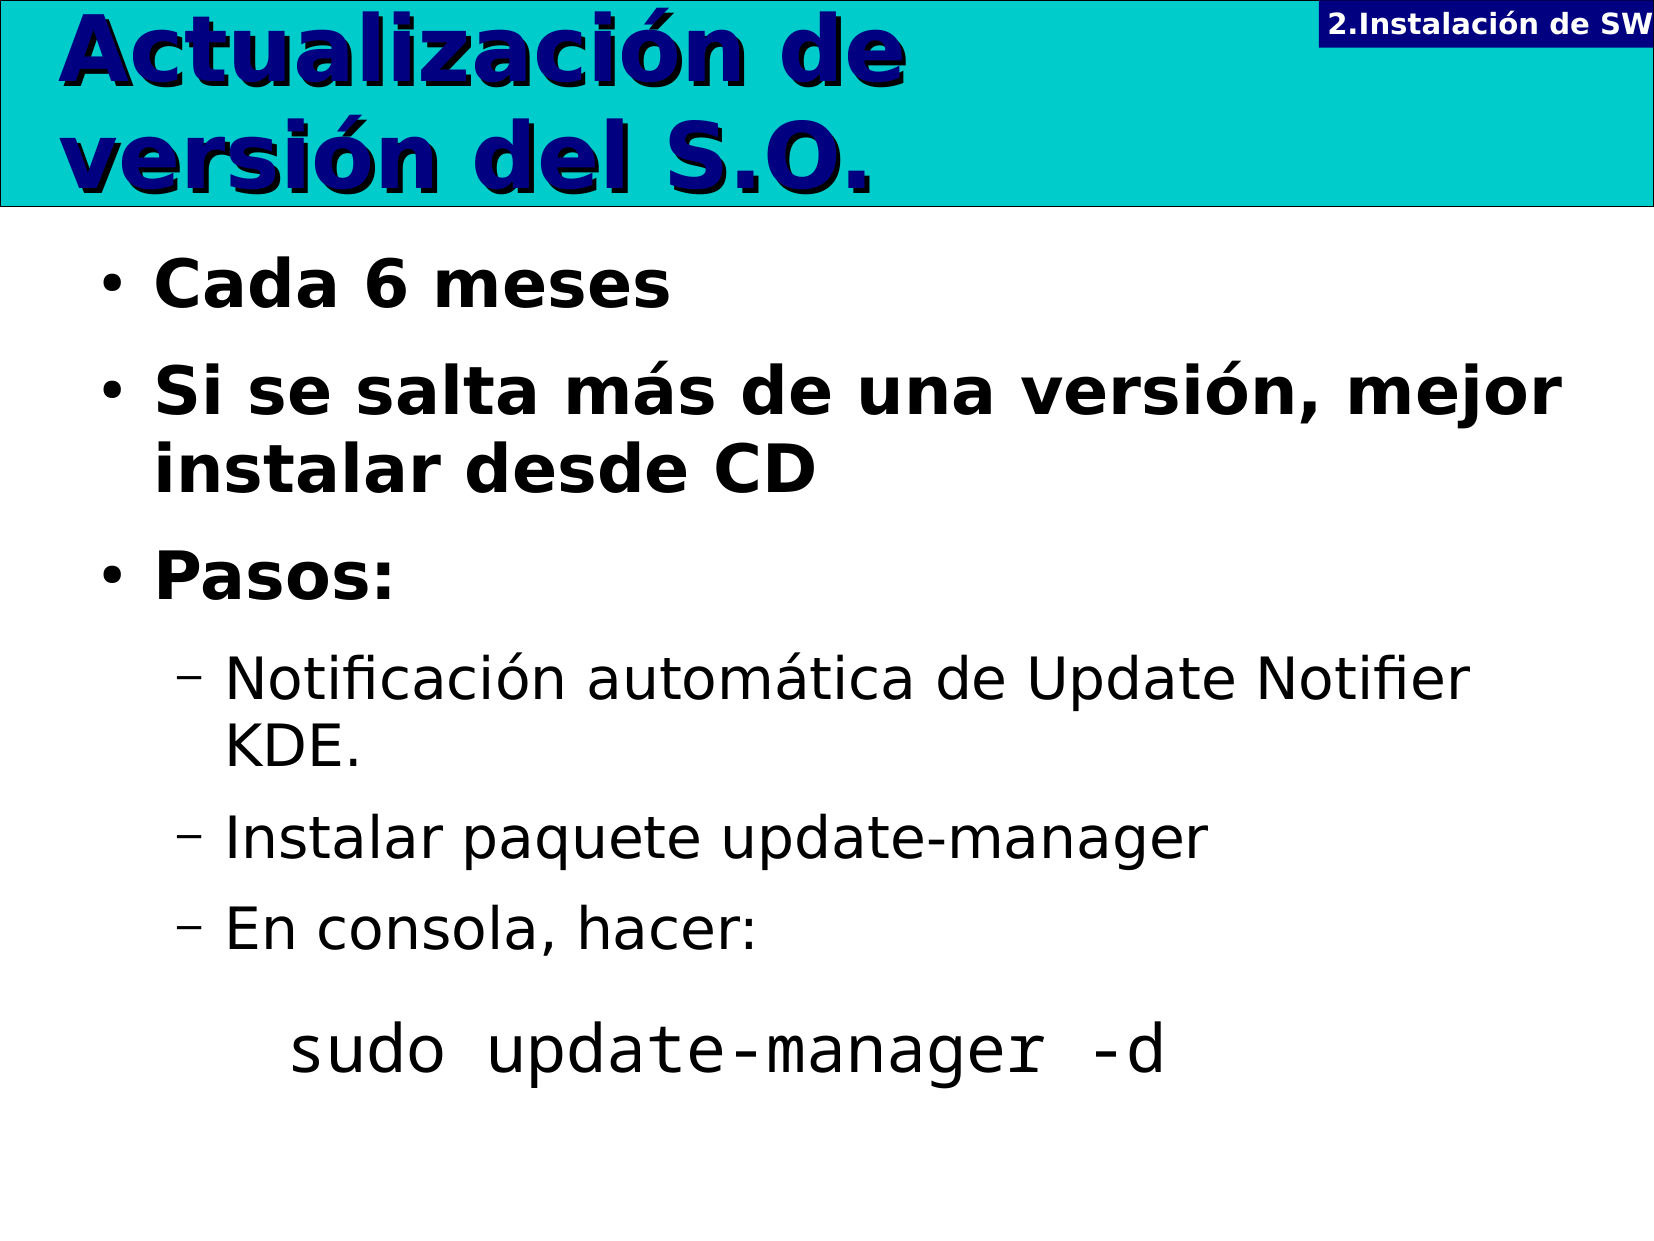

# Actualización de versión del S.O.
2.Instalación de SW
Cada 6 meses
Si se salta más de una versión, mejor instalar desde CD
Pasos:
Notificación automática de Update Notifier KDE.
Instalar paquete update-manager
En consola, hacer:
sudo update-manager -d